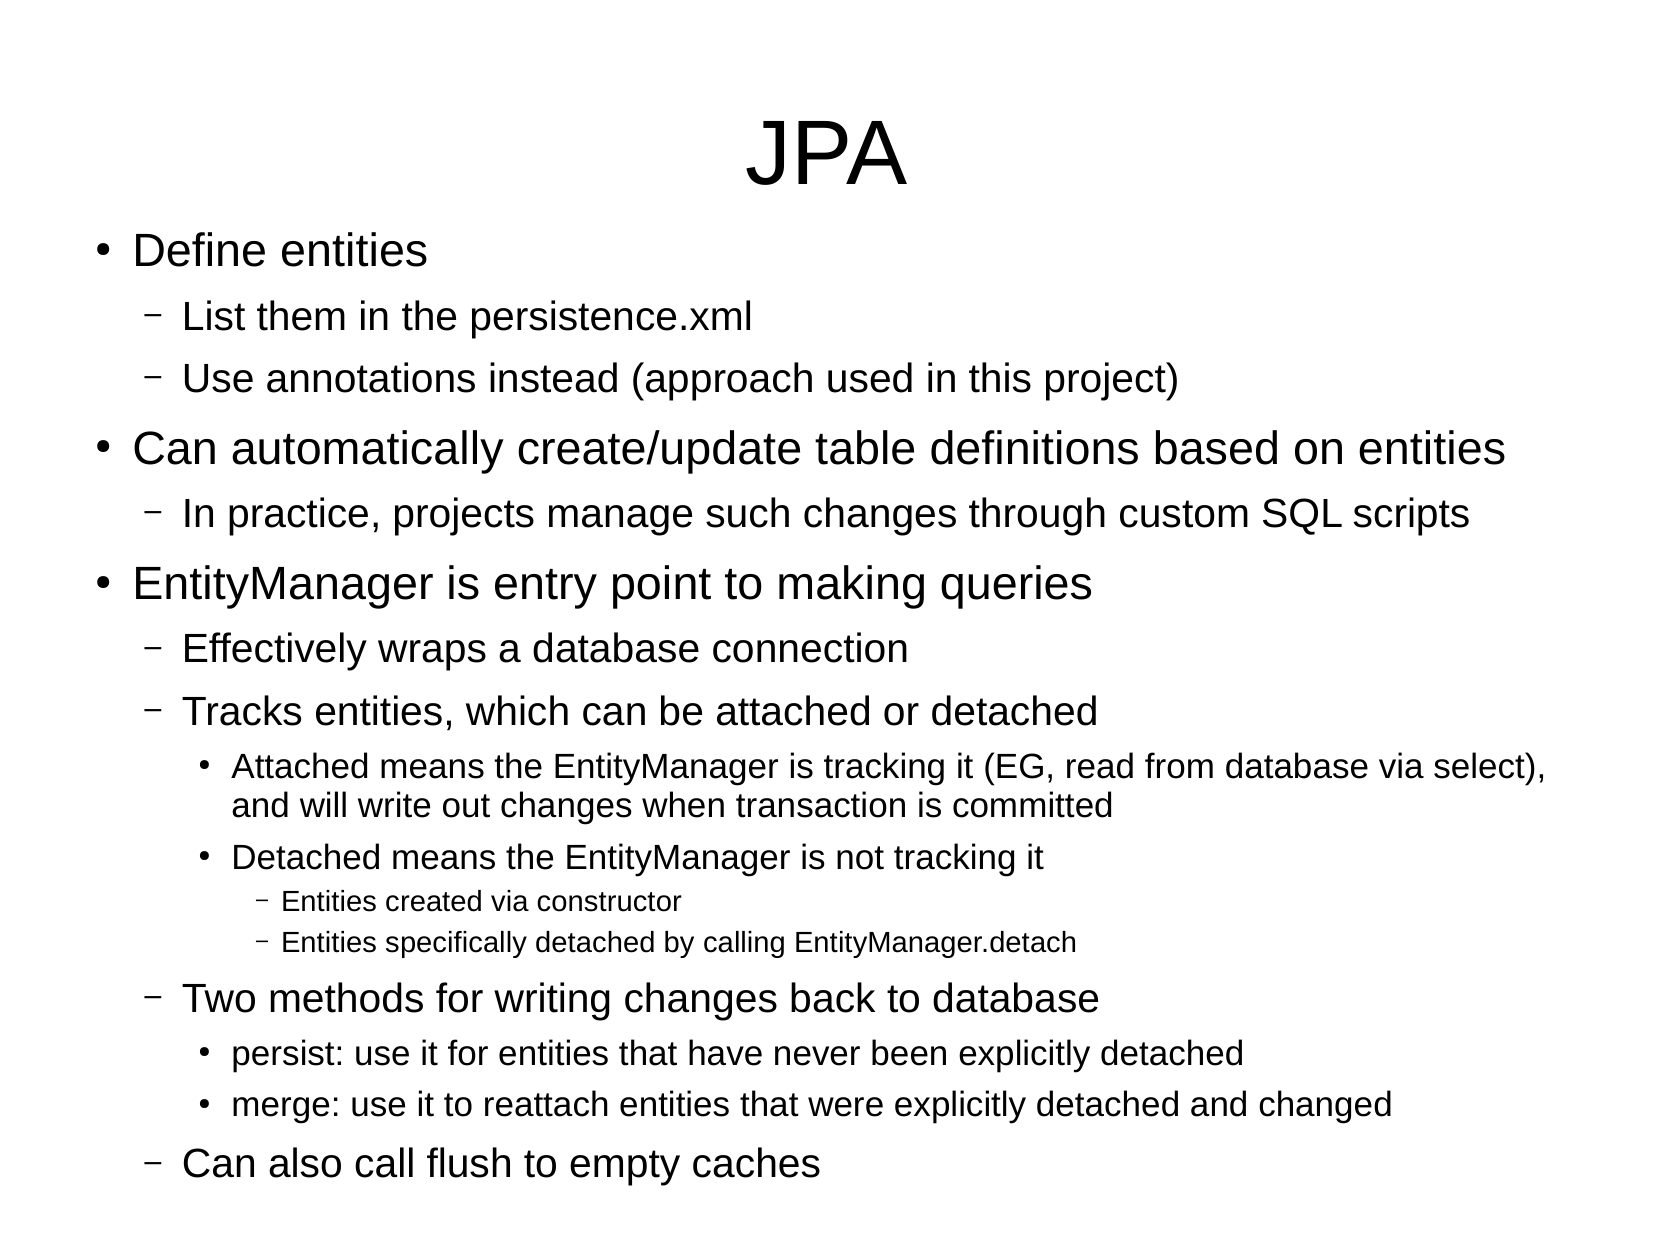

# JPA
Define entities
List them in the persistence.xml
Use annotations instead (approach used in this project)
Can automatically create/update table definitions based on entities
In practice, projects manage such changes through custom SQL scripts
EntityManager is entry point to making queries
Effectively wraps a database connection
Tracks entities, which can be attached or detached
Attached means the EntityManager is tracking it (EG, read from database via select), and will write out changes when transaction is committed
Detached means the EntityManager is not tracking it
Entities created via constructor
Entities specifically detached by calling EntityManager.detach
Two methods for writing changes back to database
persist: use it for entities that have never been explicitly detached
merge: use it to reattach entities that were explicitly detached and changed
Can also call flush to empty caches